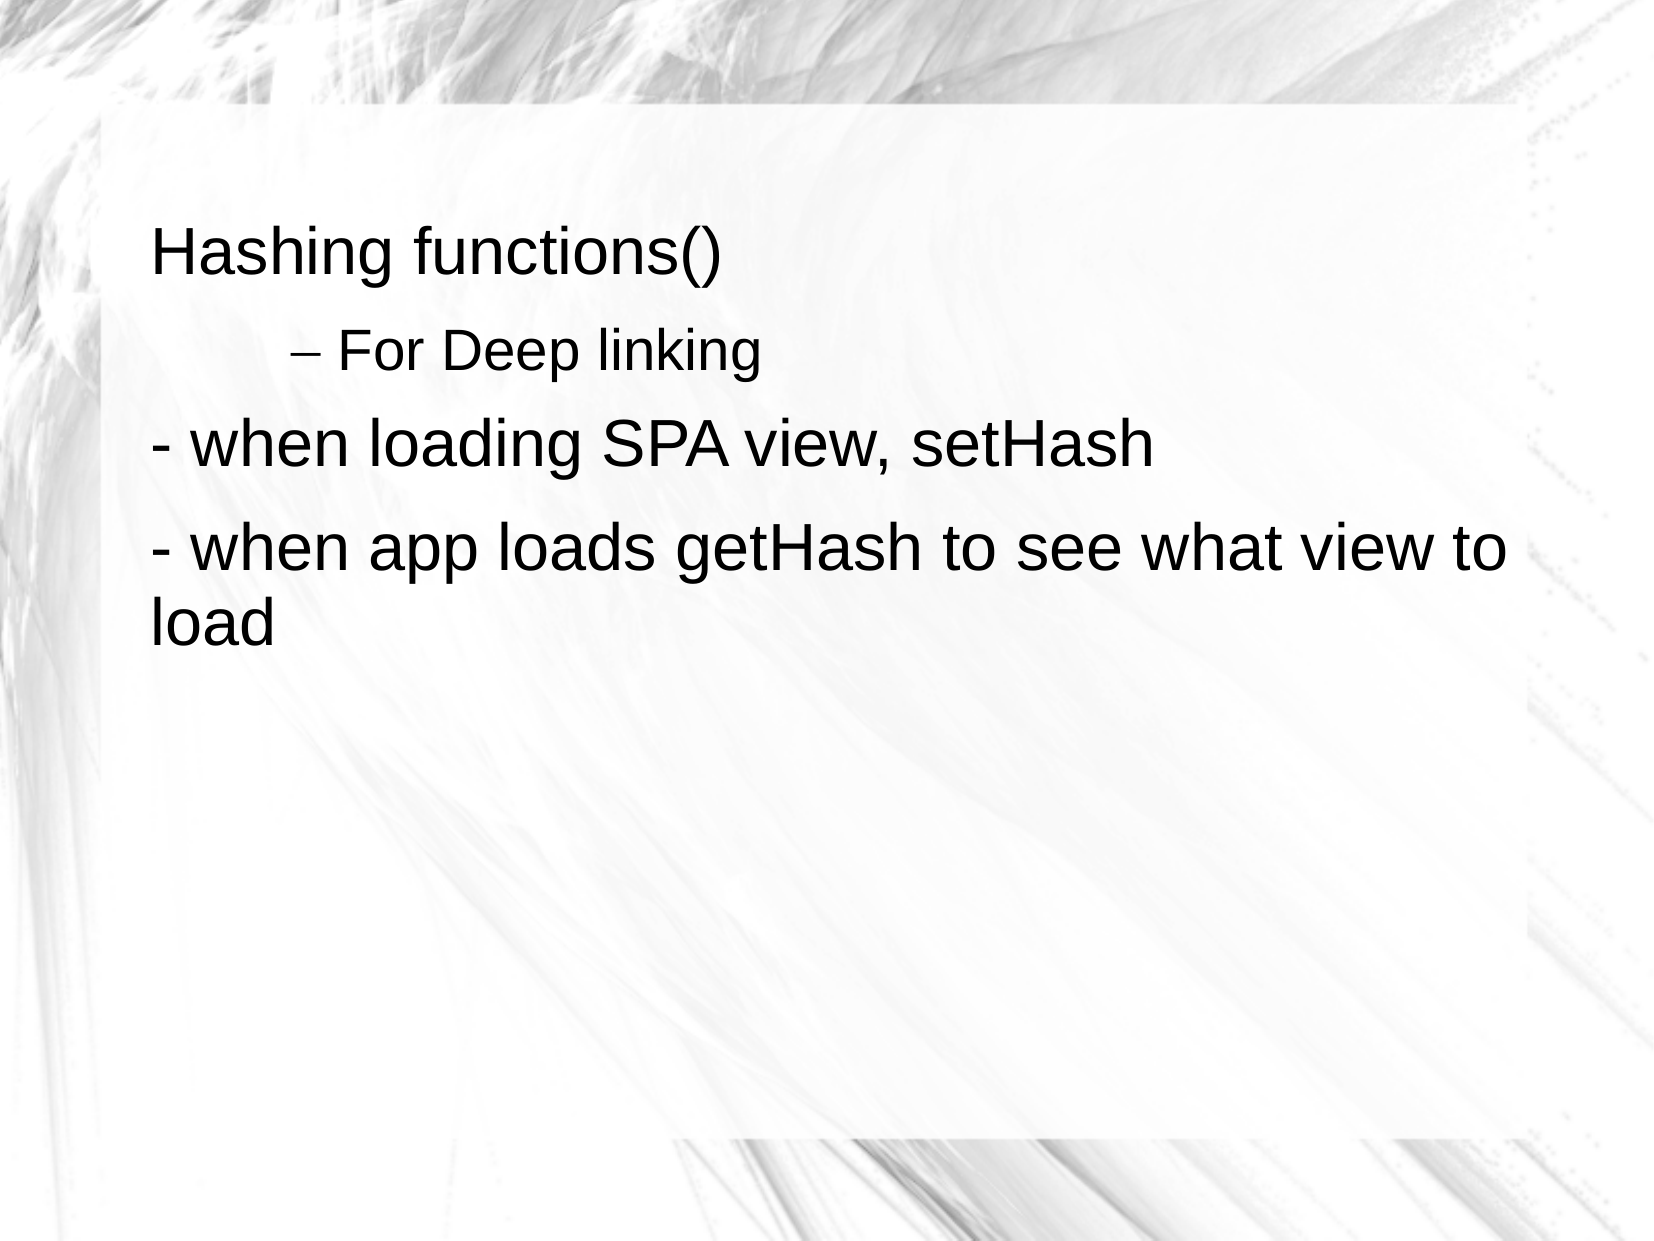

#
Hashing functions()
For Deep linking
- when loading SPA view, setHash
- when app loads getHash to see what view to load